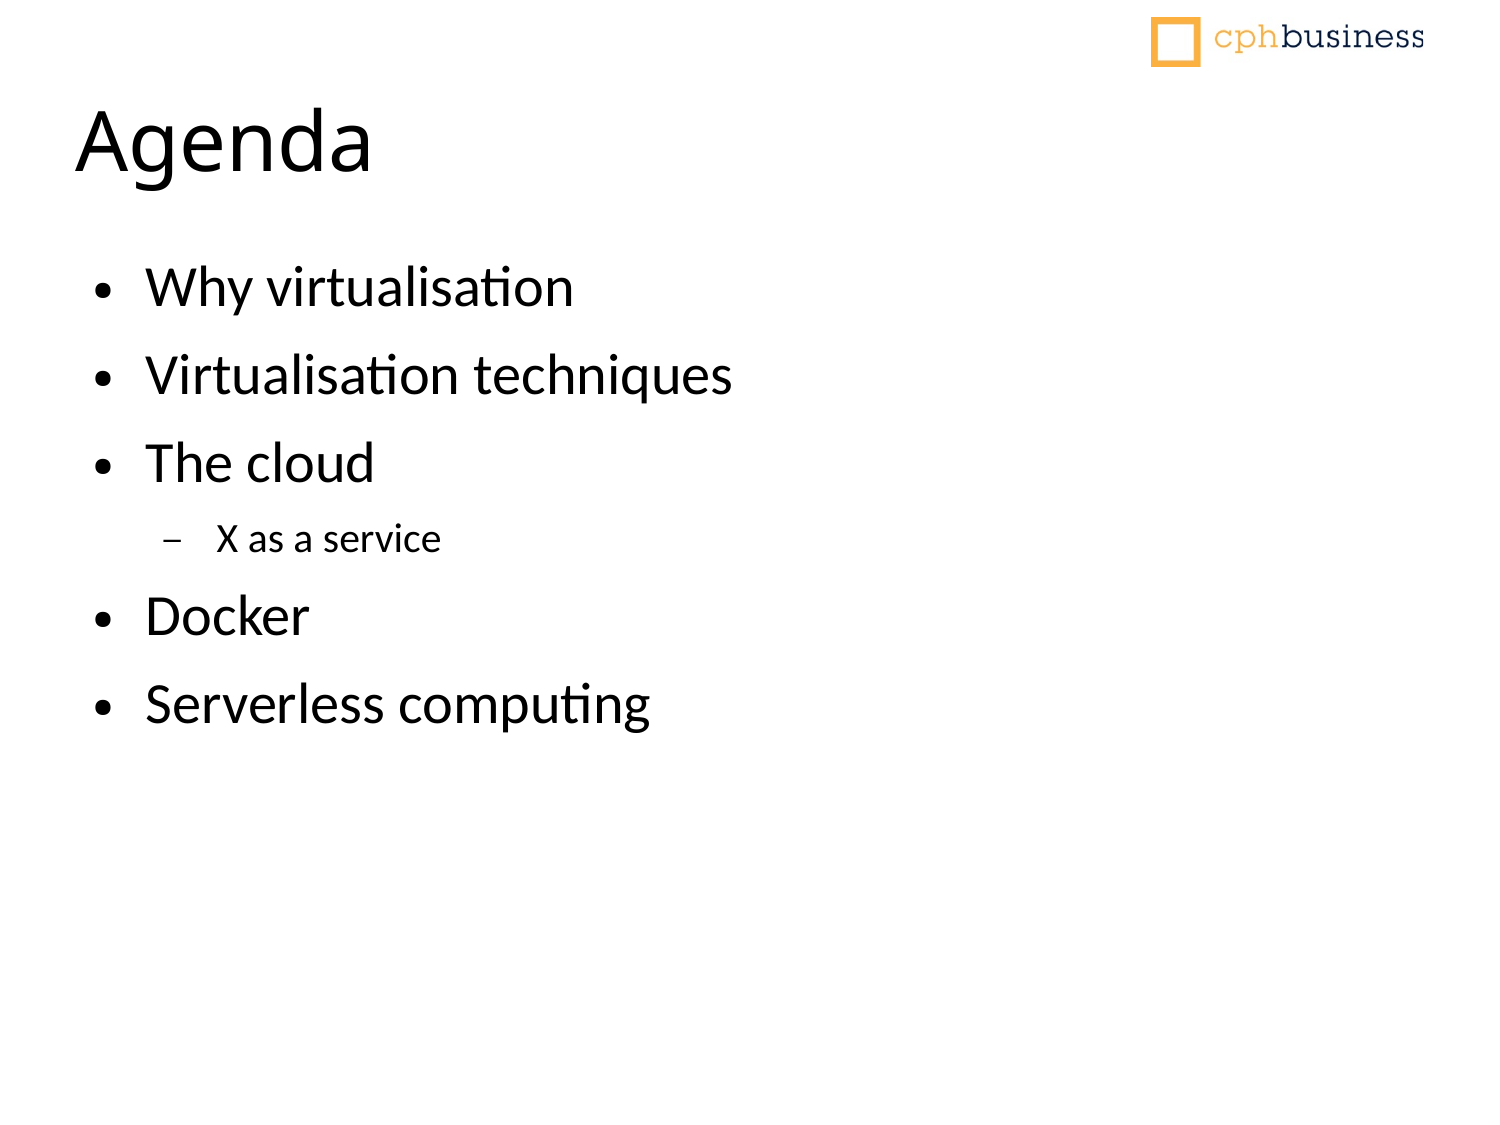

# Agenda
Why virtualisation
Virtualisation techniques
The cloud
X as a service
Docker
Serverless computing